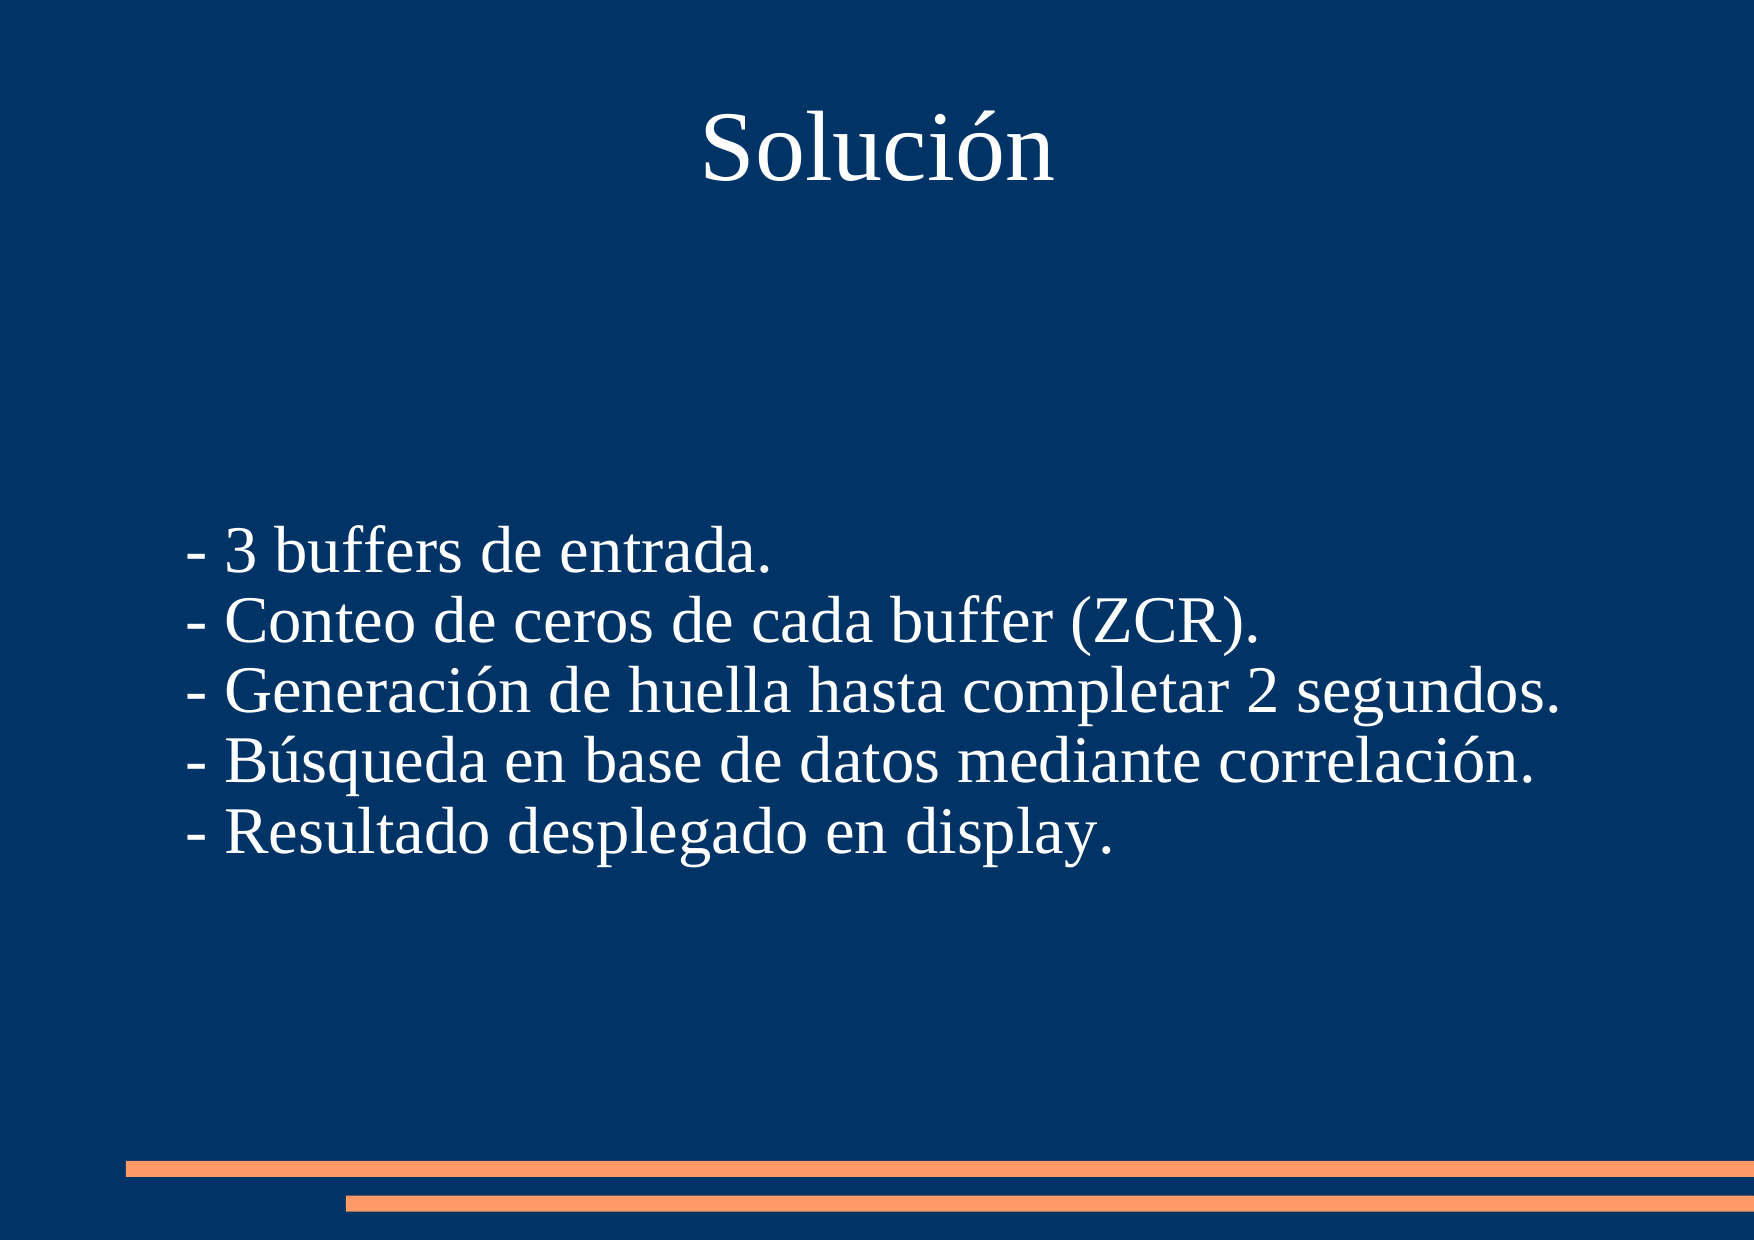

# Solución
	- 3 buffers de entrada.
	- Conteo de ceros de cada buffer (ZCR).
	- Generación de huella hasta completar 2 segundos.
	- Búsqueda en base de datos mediante correlación.
	- Resultado desplegado en display.